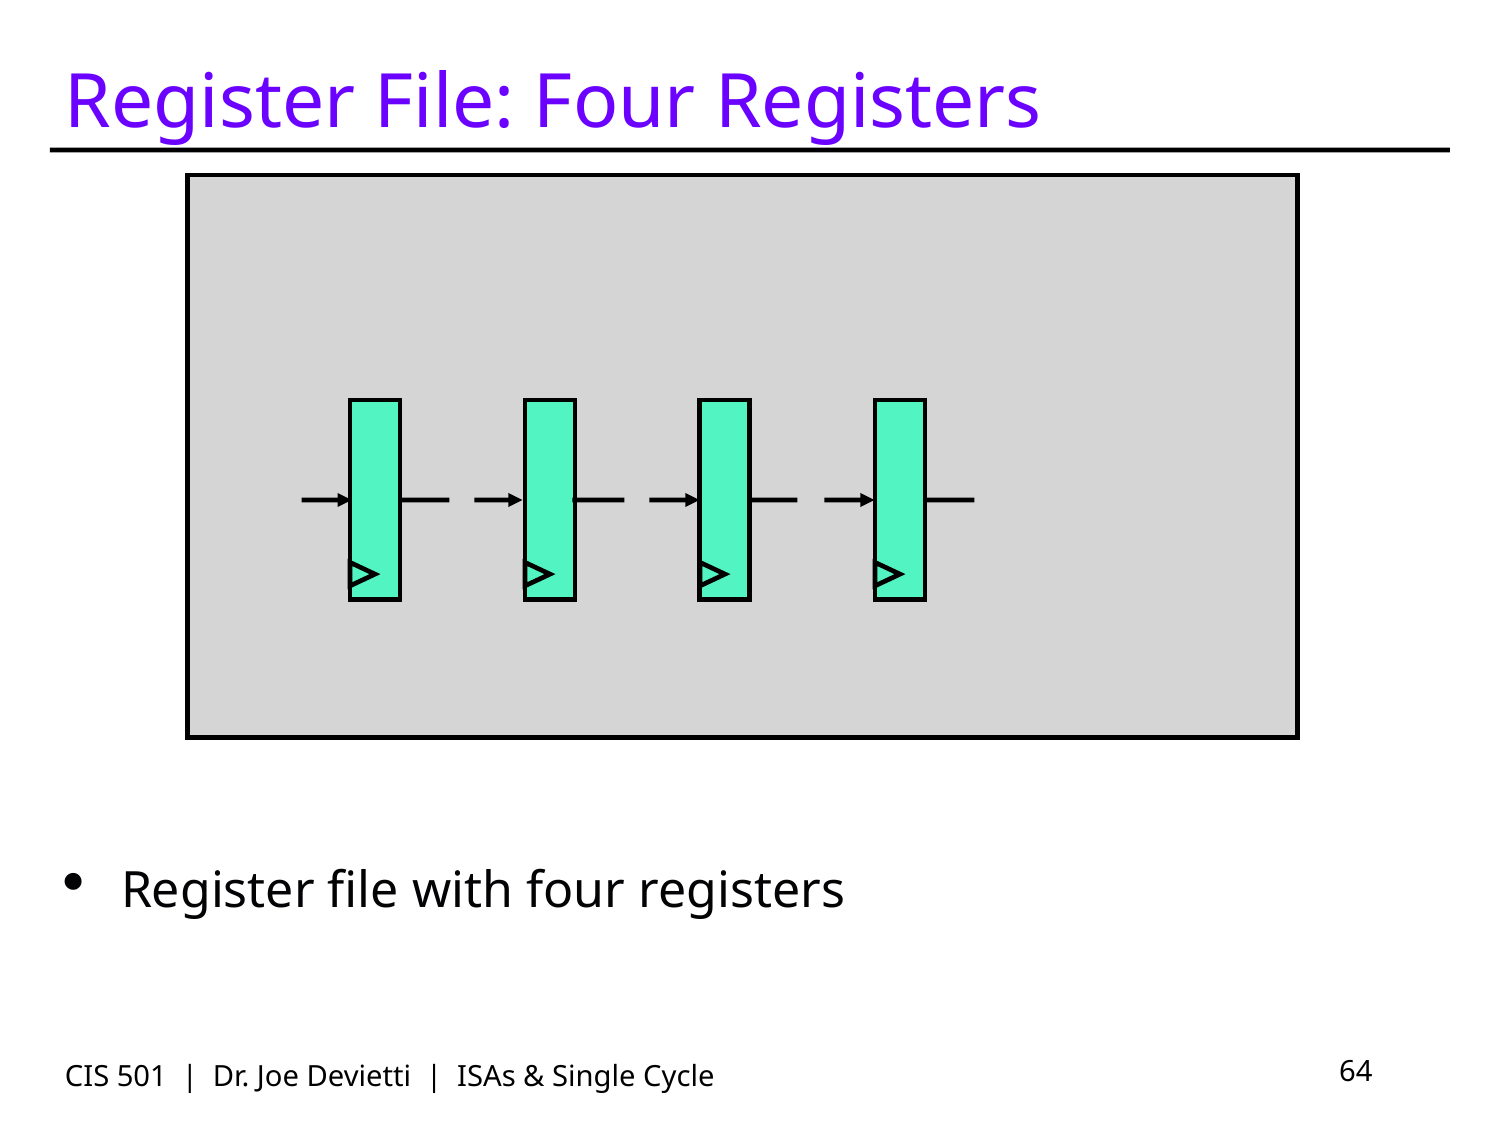

Register File: Four Registers
Register file with four registers
CIS 501 | Dr. Joe Devietti | ISAs & Single Cycle